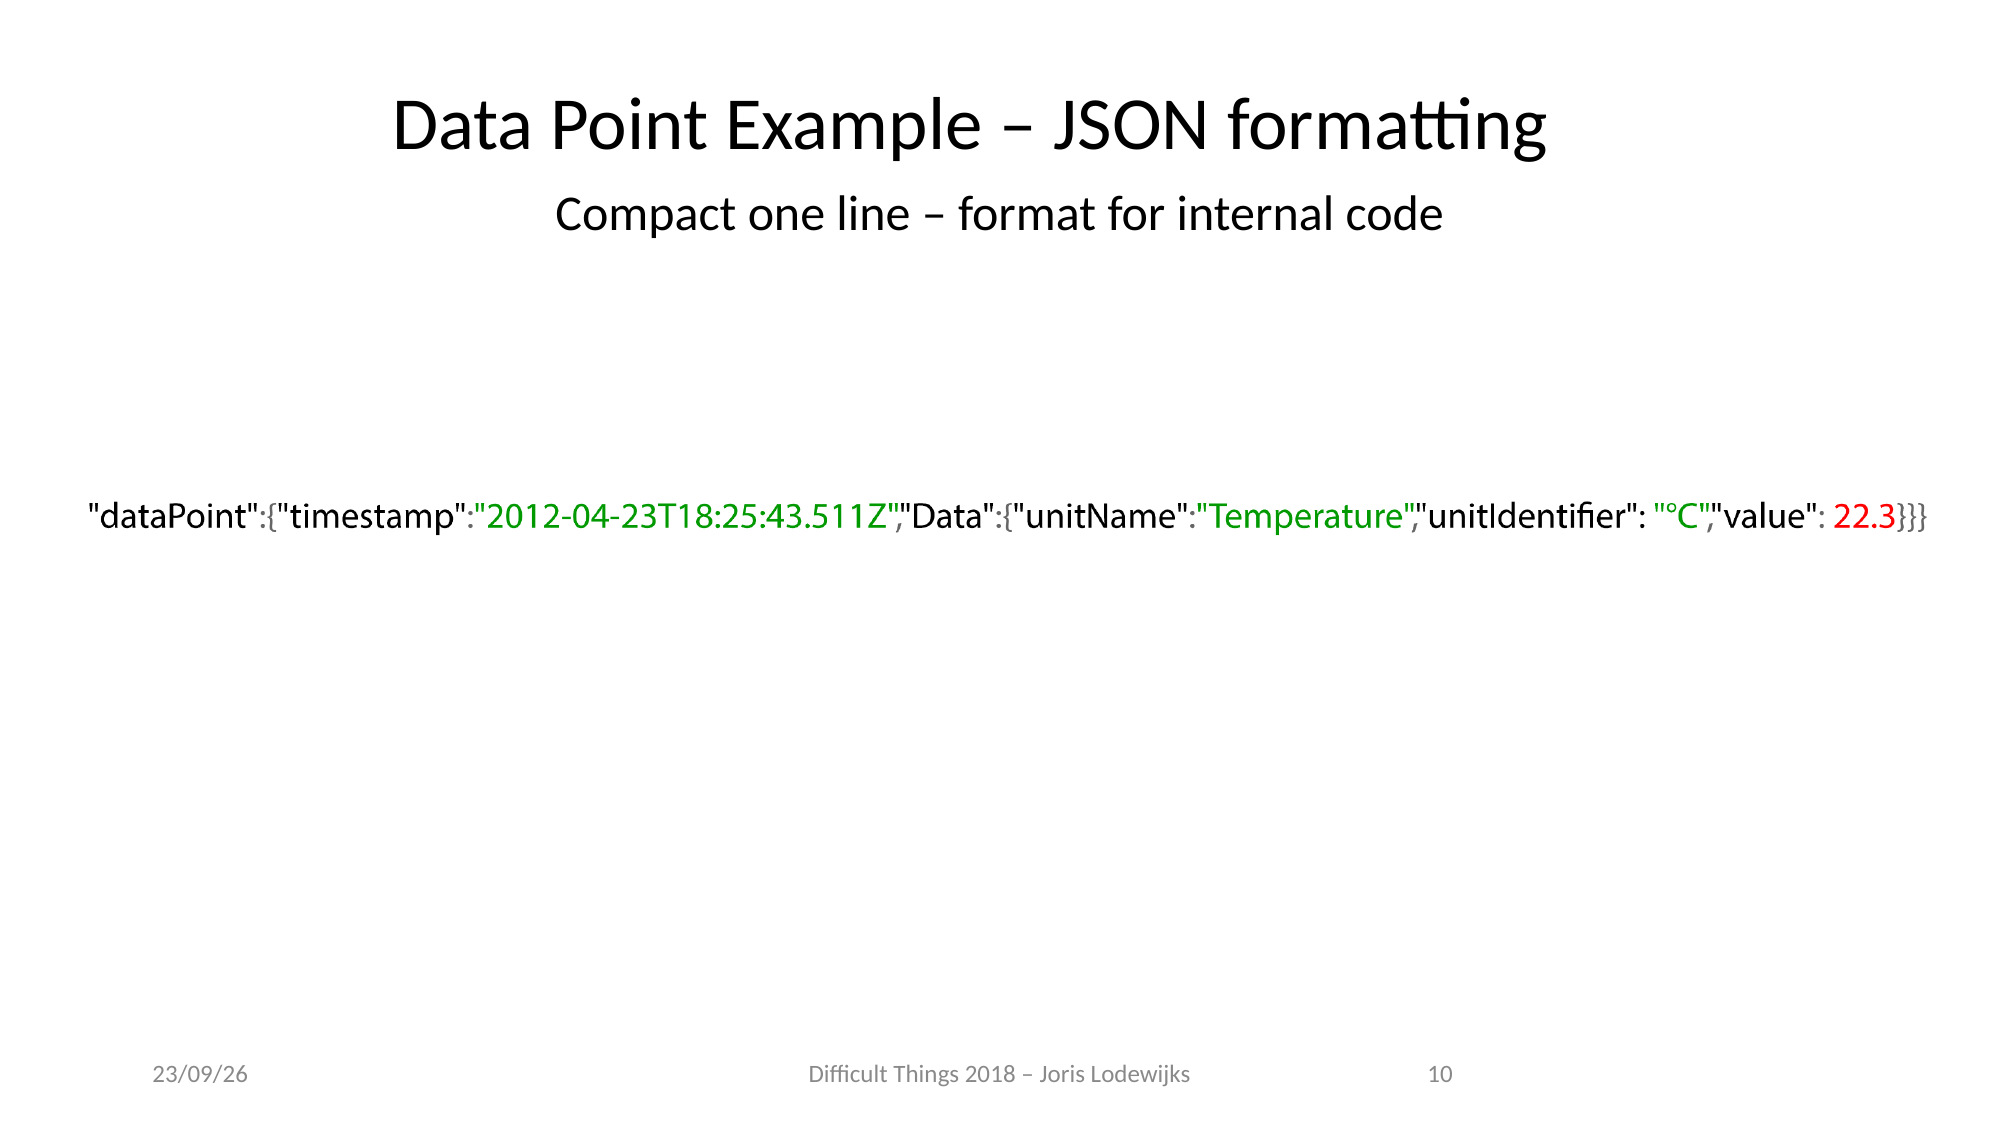

Data Point Example – JSON formatting
Compact one line – format for internal code
Difficult Things 2018 – Joris Lodewijks